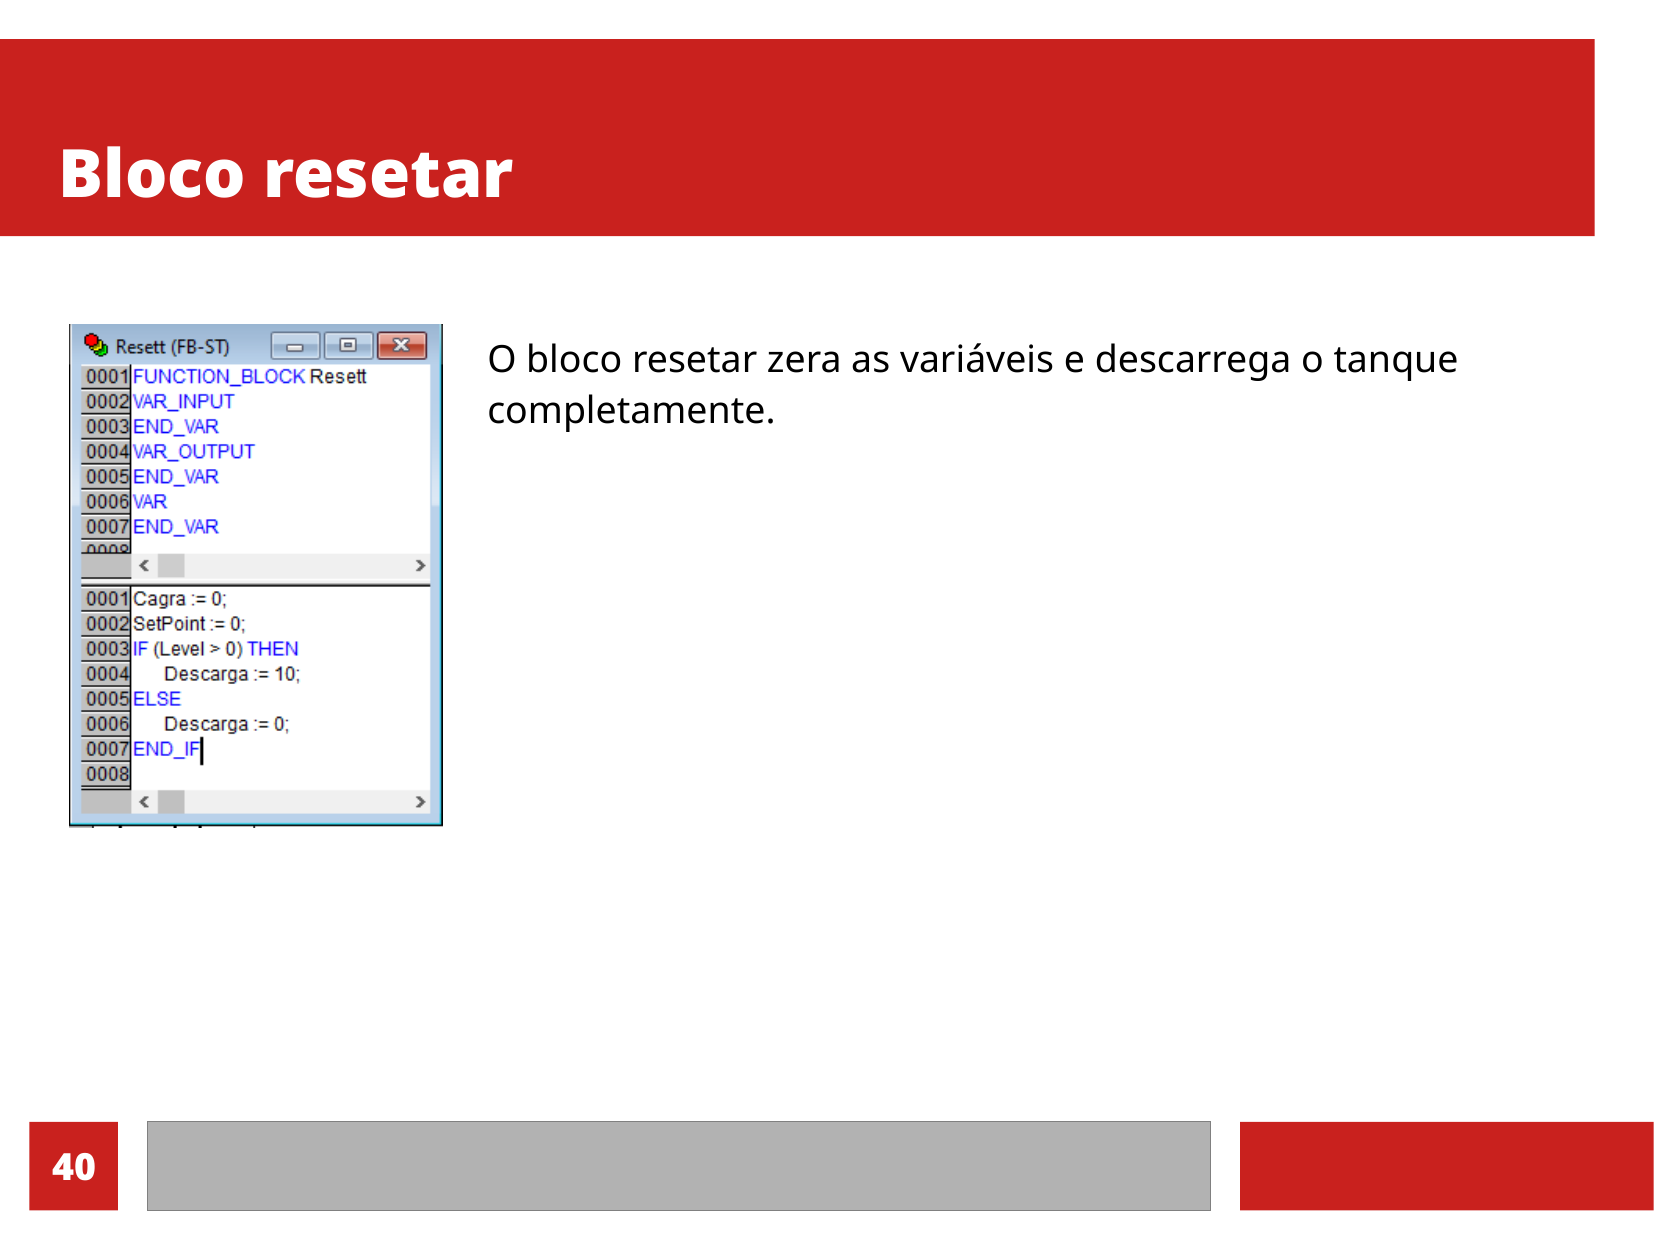

# Bloco resetar
O bloco resetar zera as variáveis e descarrega o tanque completamente.
40